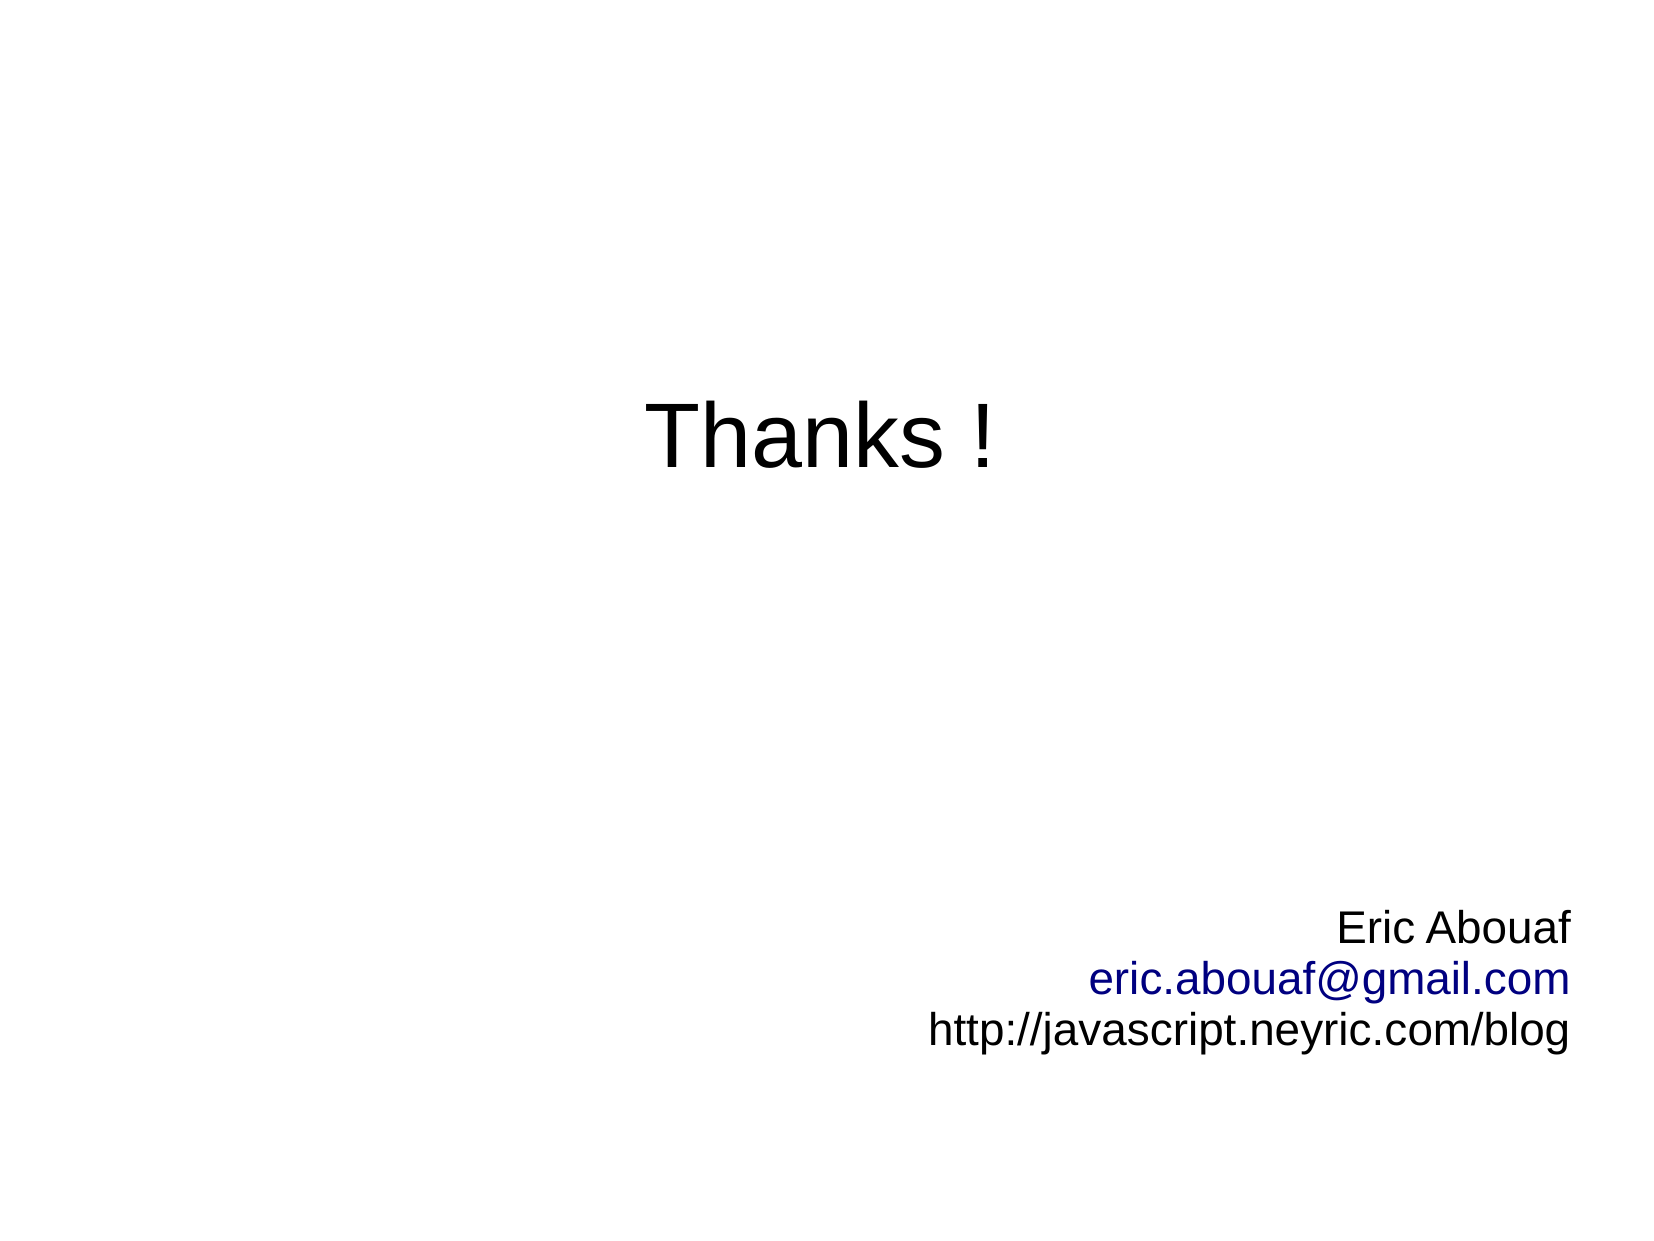

# Thanks !
Eric Abouaf
eric.abouaf@gmail.com
http://javascript.neyric.com/blog